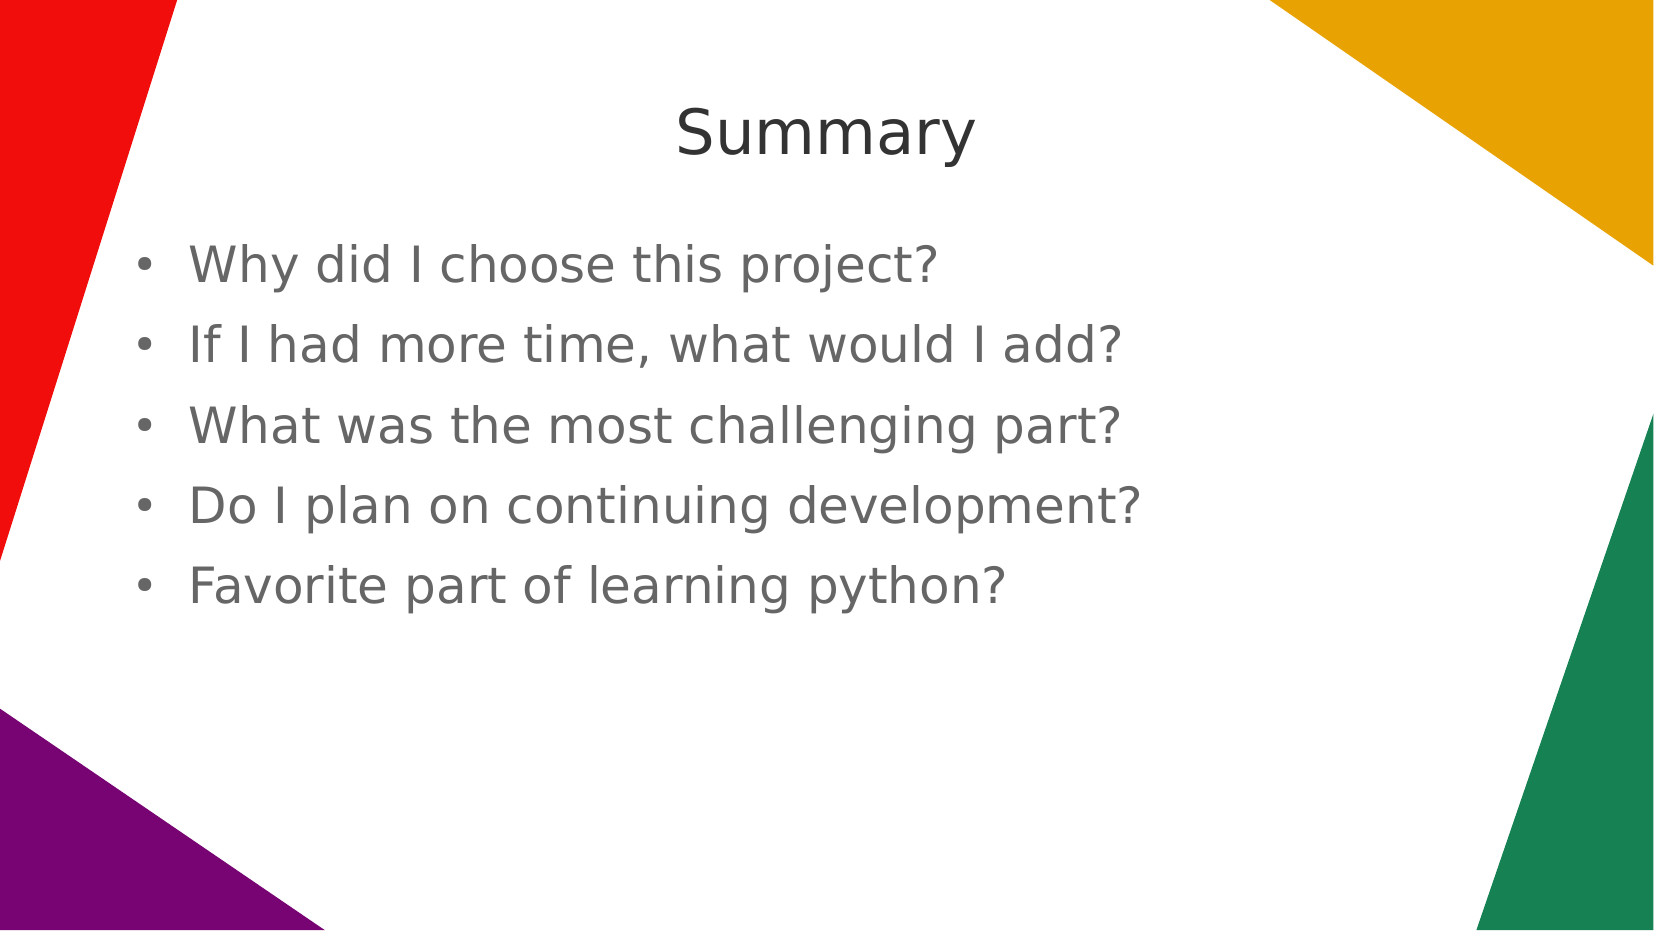

# Summary
Why did I choose this project?
If I had more time, what would I add?
What was the most challenging part?
Do I plan on continuing development?
Favorite part of learning python?